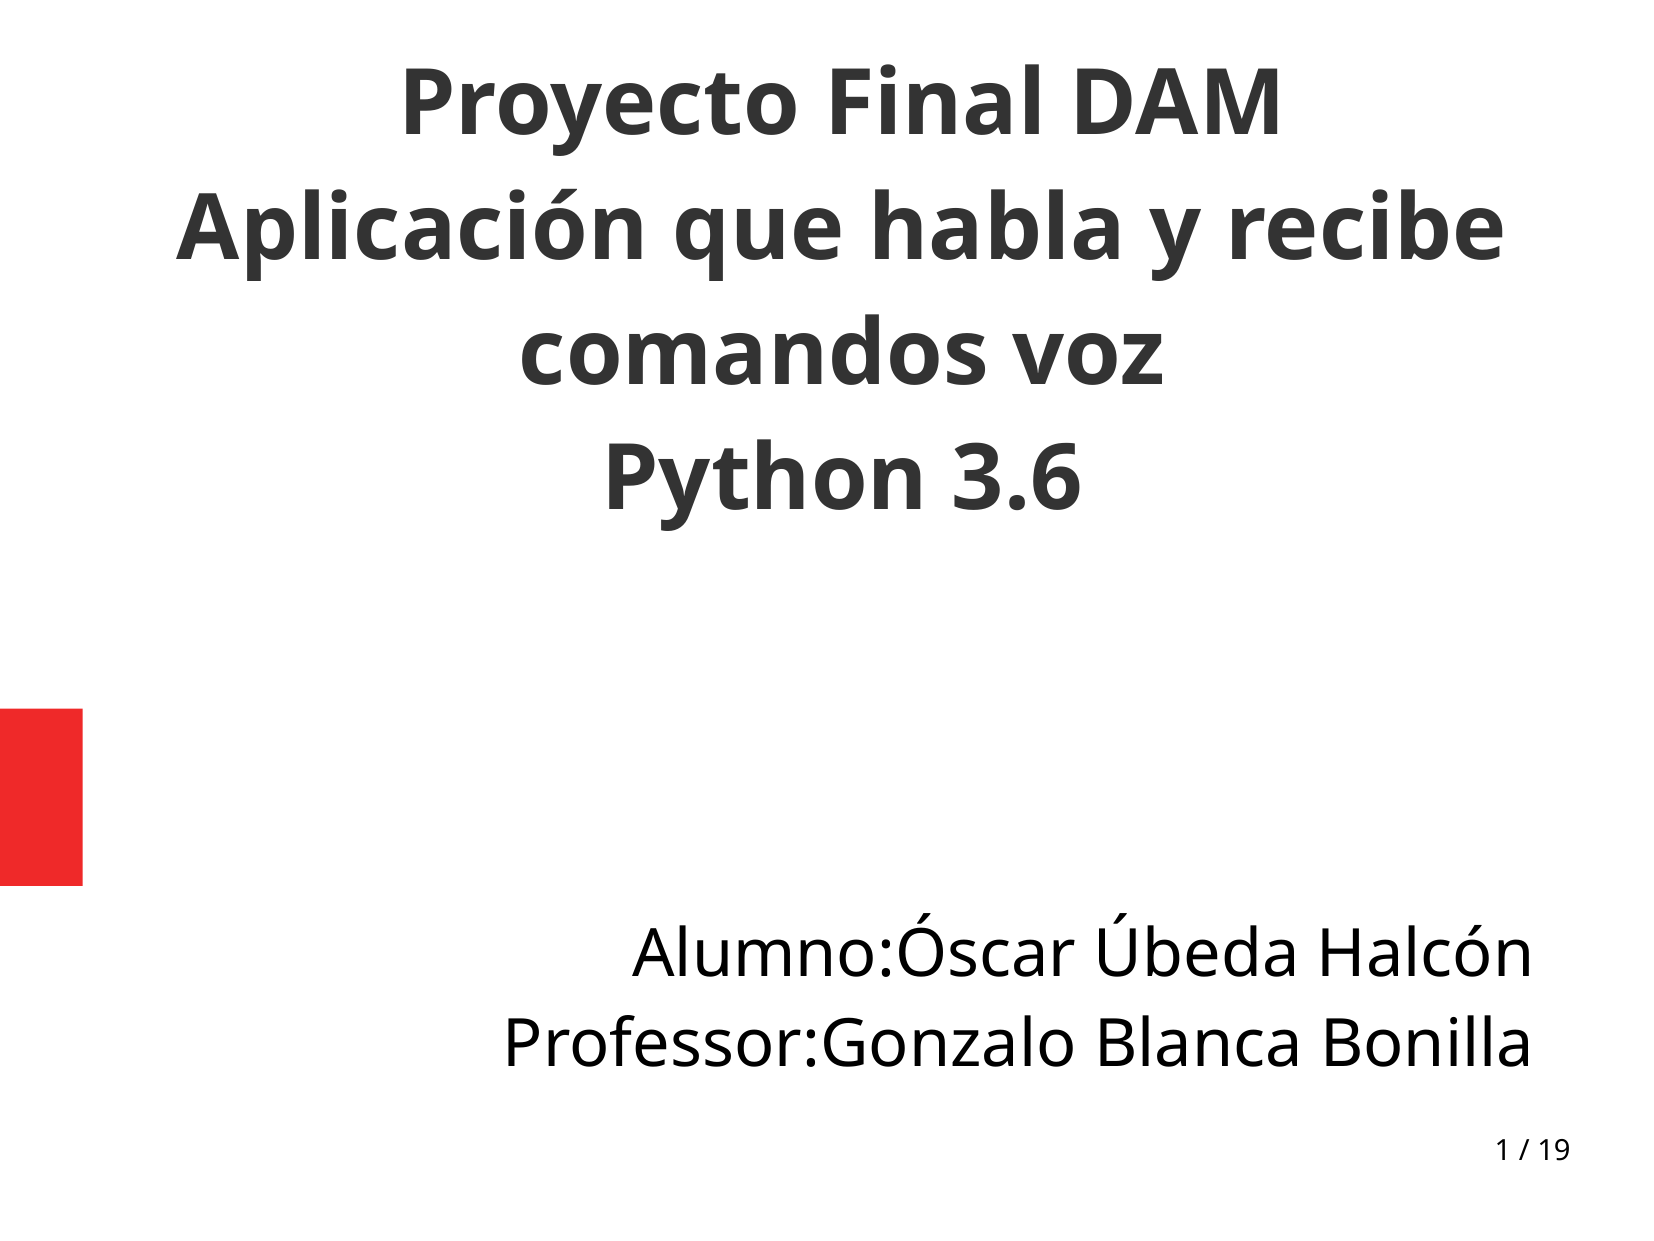

# Proyecto Final DAM Aplicación que habla y recibe comandos voz Python 3.6
 Alumno:Óscar Úbeda Halcón
Professor:Gonzalo Blanca Bonilla
1